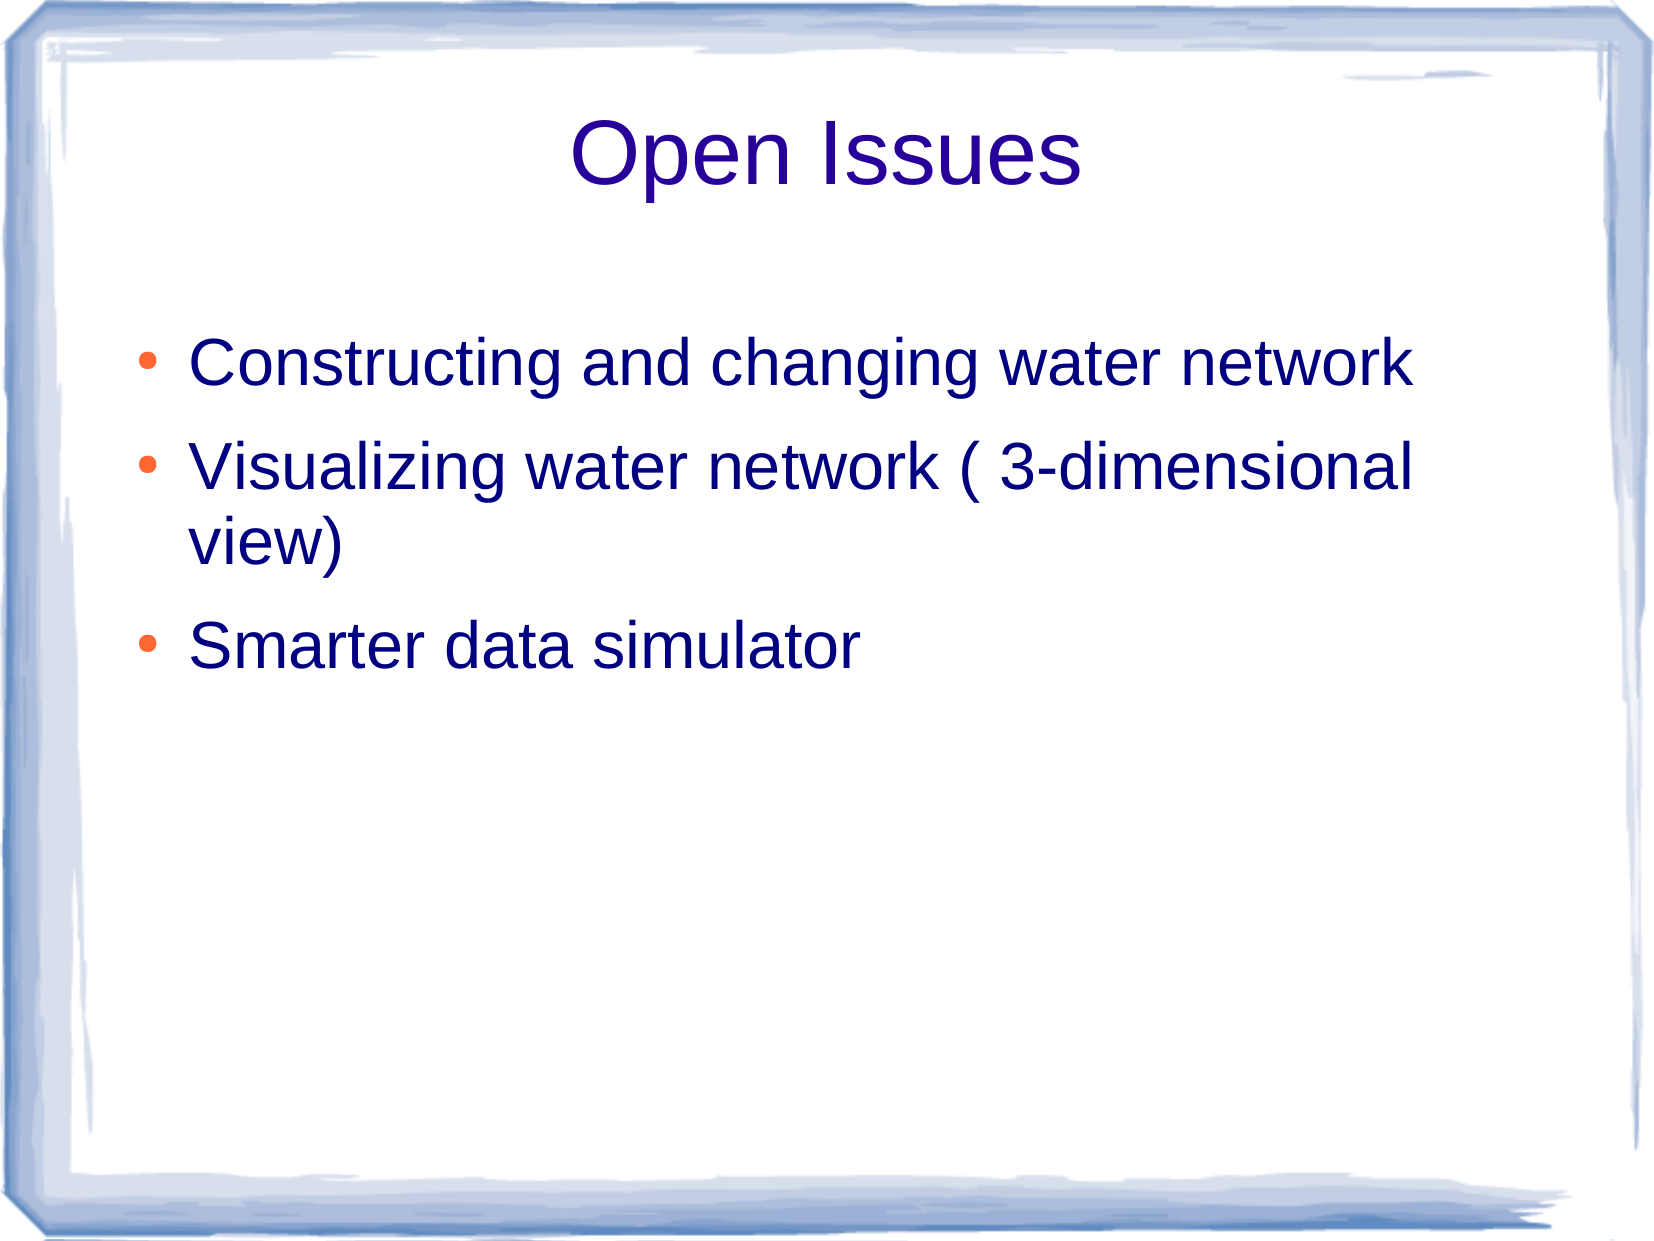

# Open Issues
Constructing and changing water network
Visualizing water network ( 3-dimensional view)
Smarter data simulator